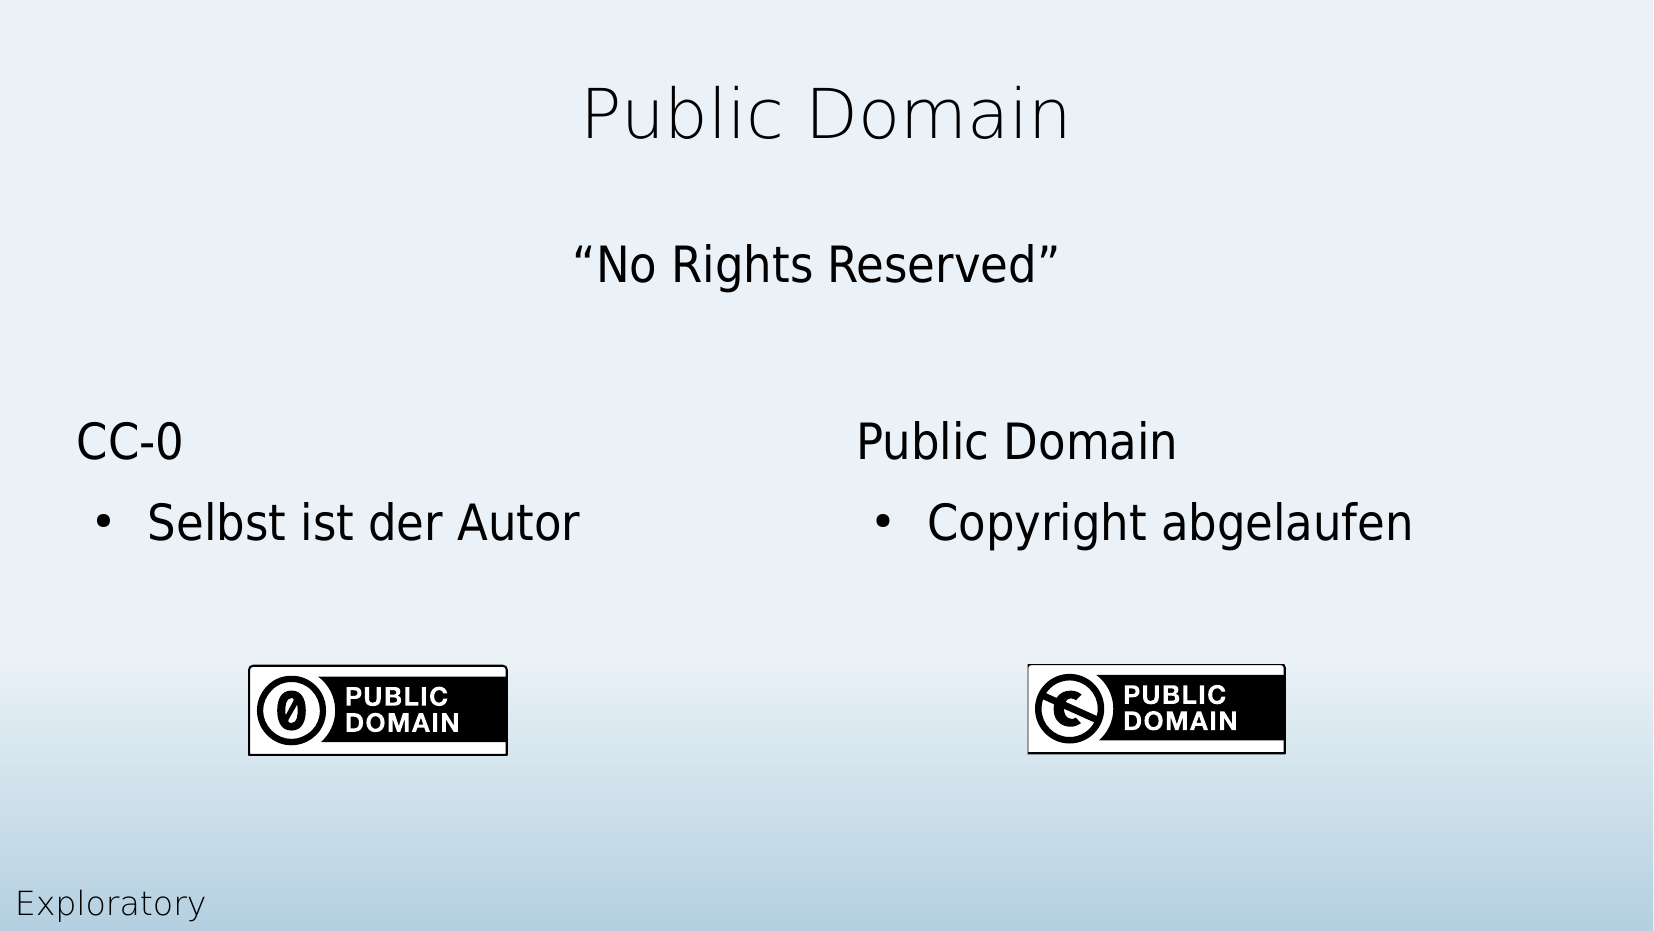

# Public Domain
“No Rights Reserved”
CC-0
Selbst ist der Autor
Public Domain
Copyright abgelaufen